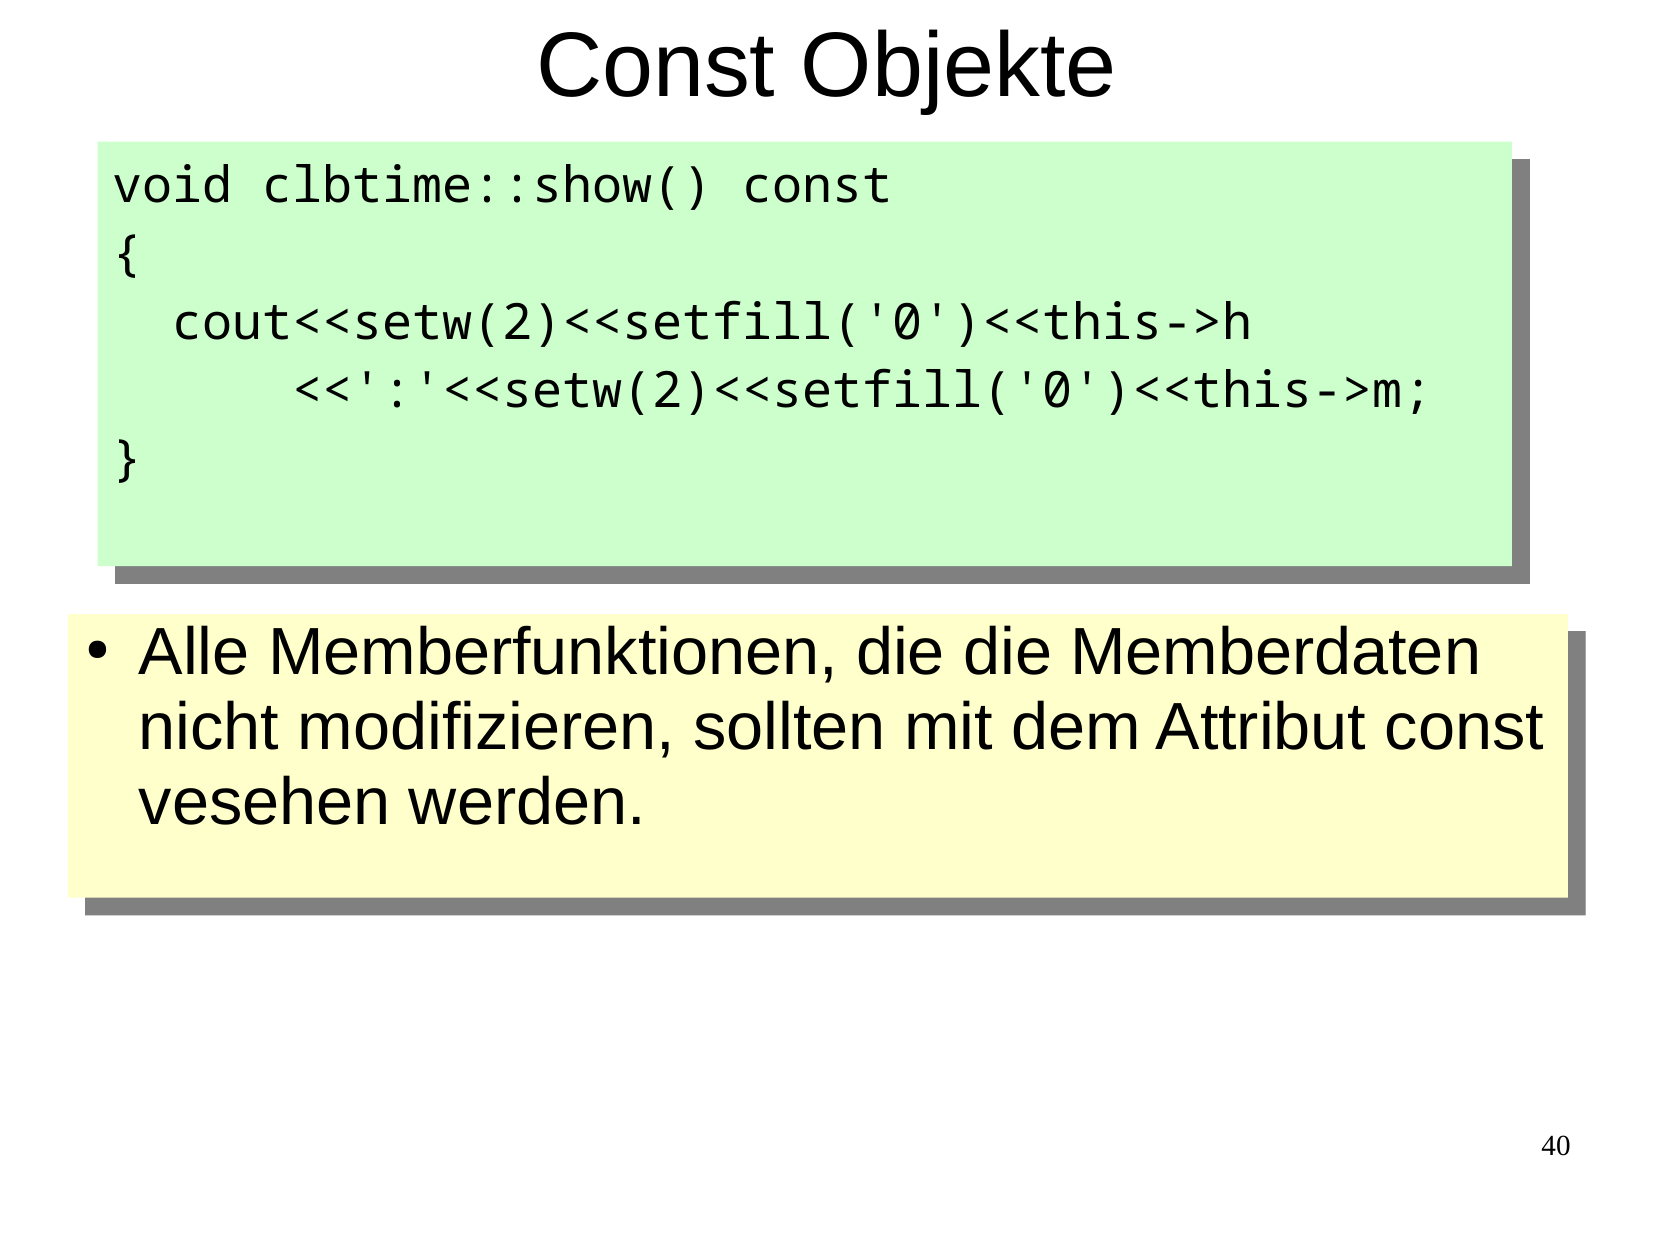

# Const Objekte
void clbtime::show() const
{
 cout<<setw(2)<<setfill('0')<<this->h
 <<':'<<setw(2)<<setfill('0')<<this->m;
}
Alle Memberfunktionen, die die Memberdaten nicht modifizieren, sollten mit dem Attribut const vesehen werden.
40